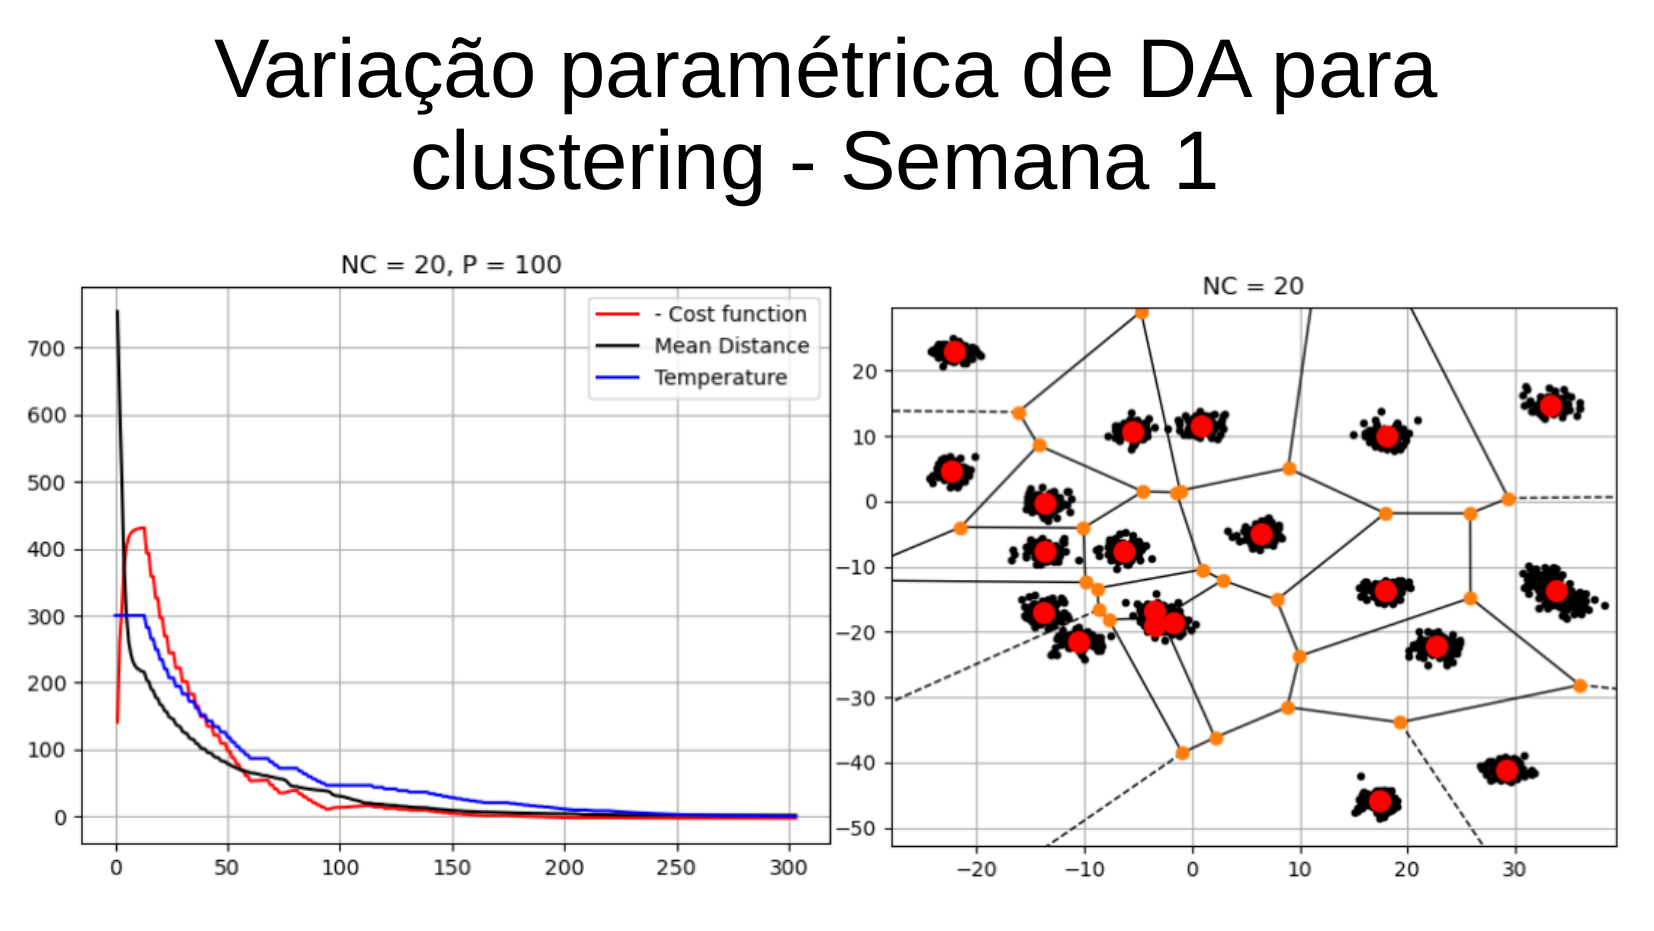

# Variação paramétrica de DA para clustering - Semana 1